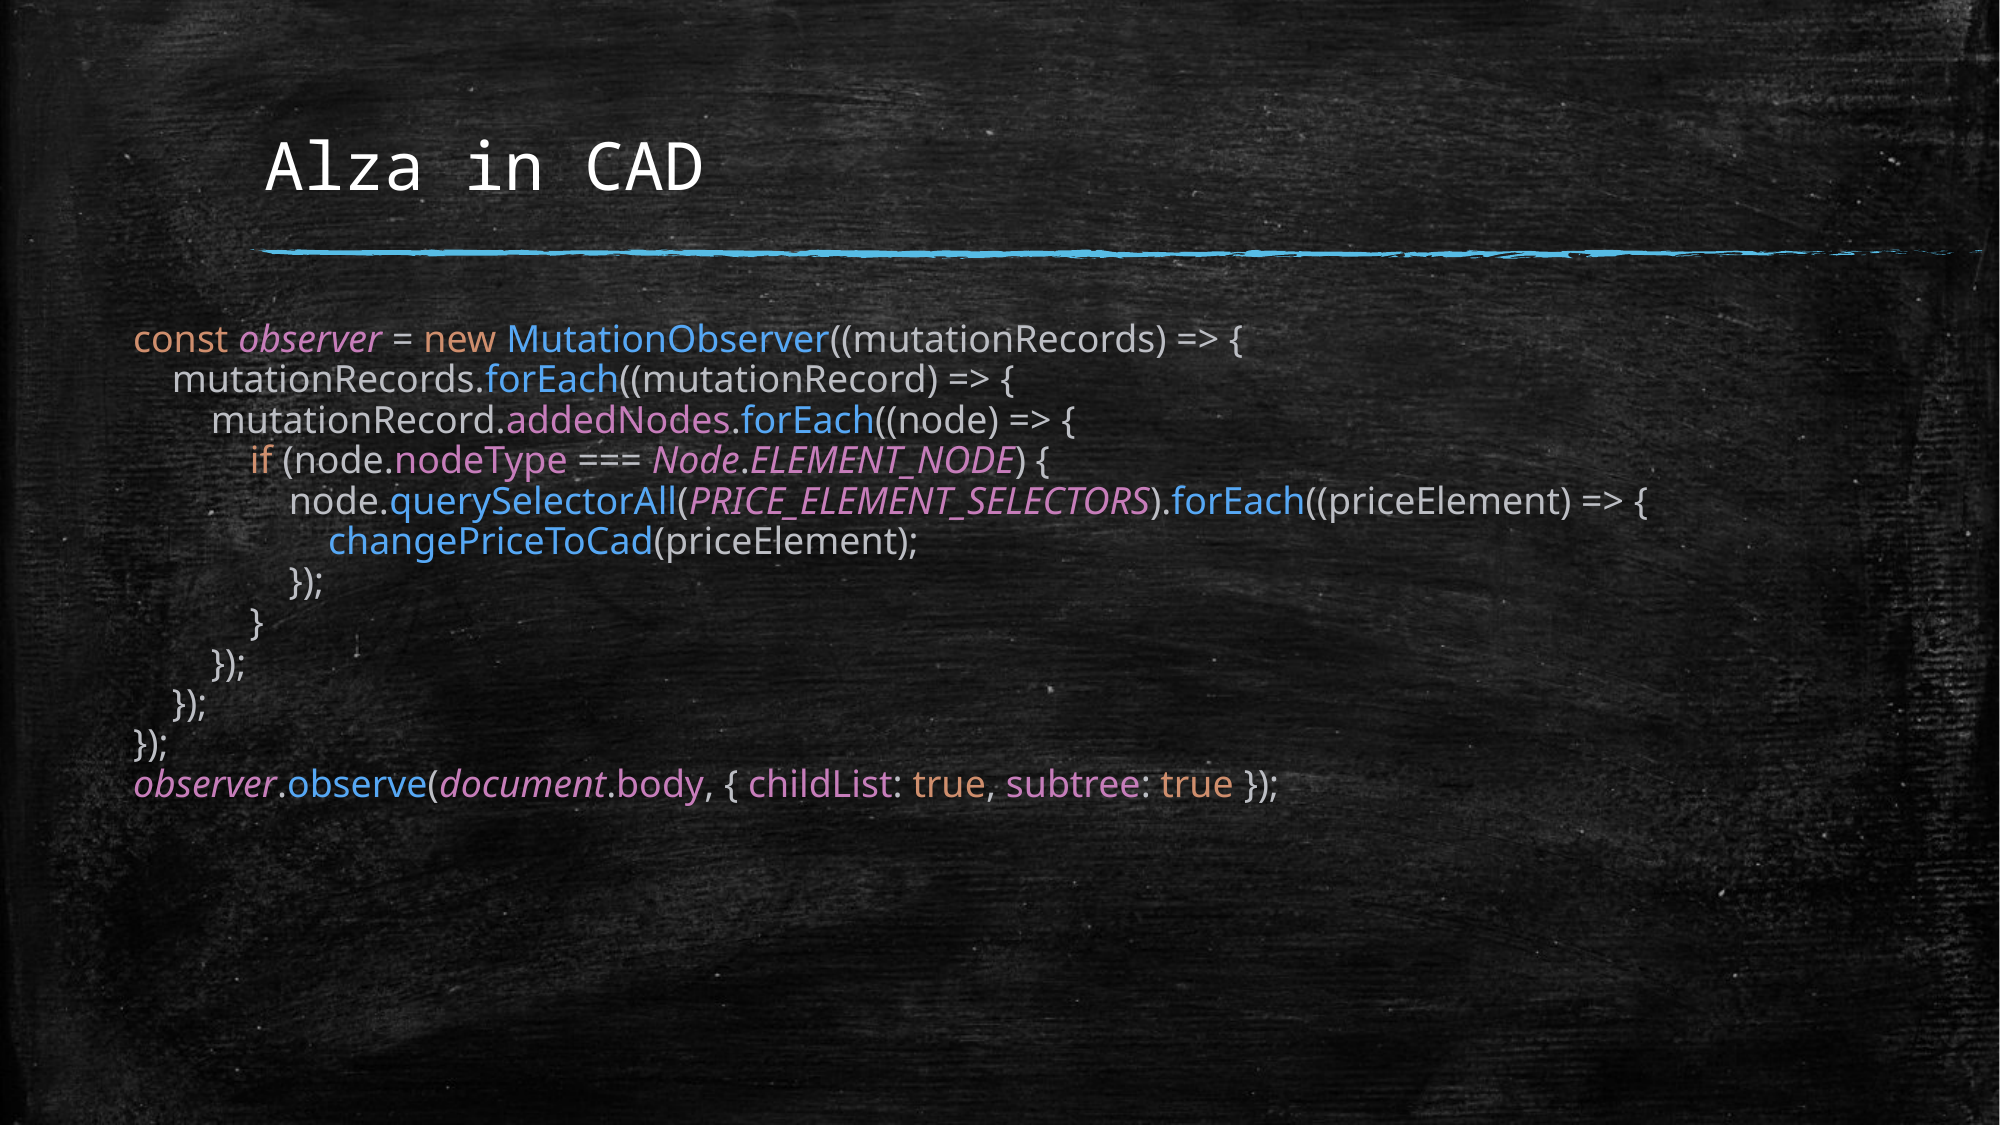

# Alza in CAD
const observer = new MutationObserver((mutationRecords) => {
 mutationRecords.forEach((mutationRecord) => {
 mutationRecord.addedNodes.forEach((node) => {
 if (node.nodeType === Node.ELEMENT_NODE) {
 node.querySelectorAll(PRICE_ELEMENT_SELECTORS).forEach((priceElement) => {
 changePriceToCad(priceElement);
 });
 }
 });
 });
});
observer.observe(document.body, { childList: true, subtree: true });